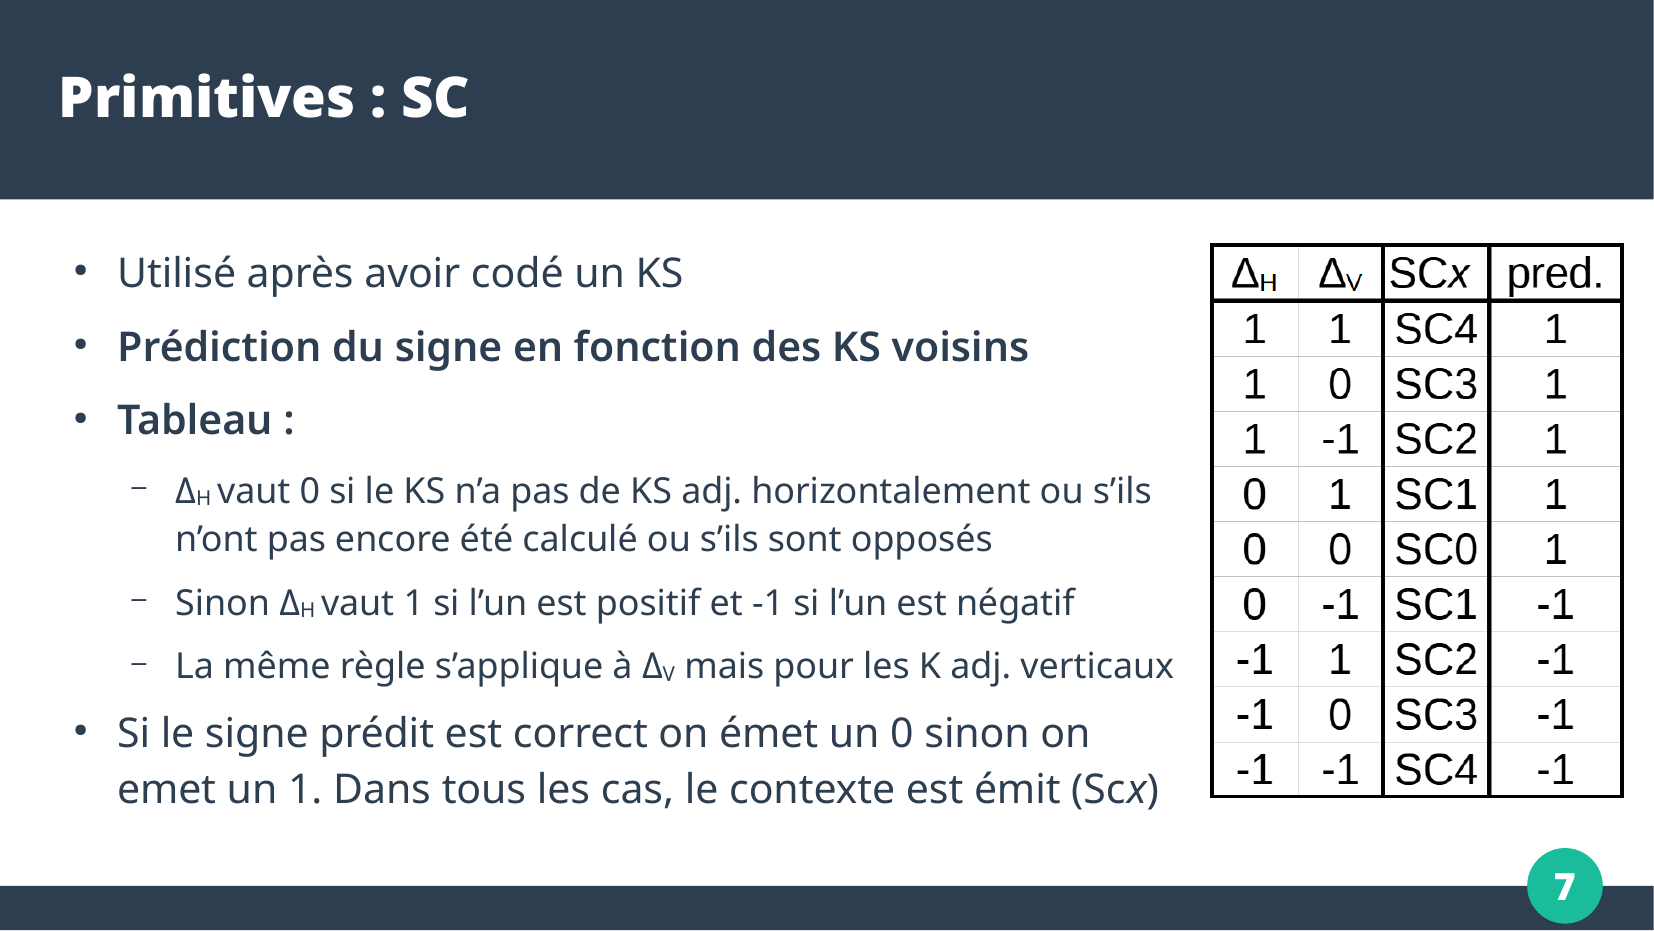

# Primitives : SC
Utilisé après avoir codé un KS
Prédiction du signe en fonction des KS voisins
Tableau :
ΔH vaut 0 si le KS n’a pas de KS adj. horizontalement ou s’ils n’ont pas encore été calculé ou s’ils sont opposés
Sinon ΔH vaut 1 si l’un est positif et -1 si l’un est négatif
La même règle s’applique à ΔV mais pour les K adj. verticaux
Si le signe prédit est correct on émet un 0 sinon on emet un 1. Dans tous les cas, le contexte est émit (Scx)